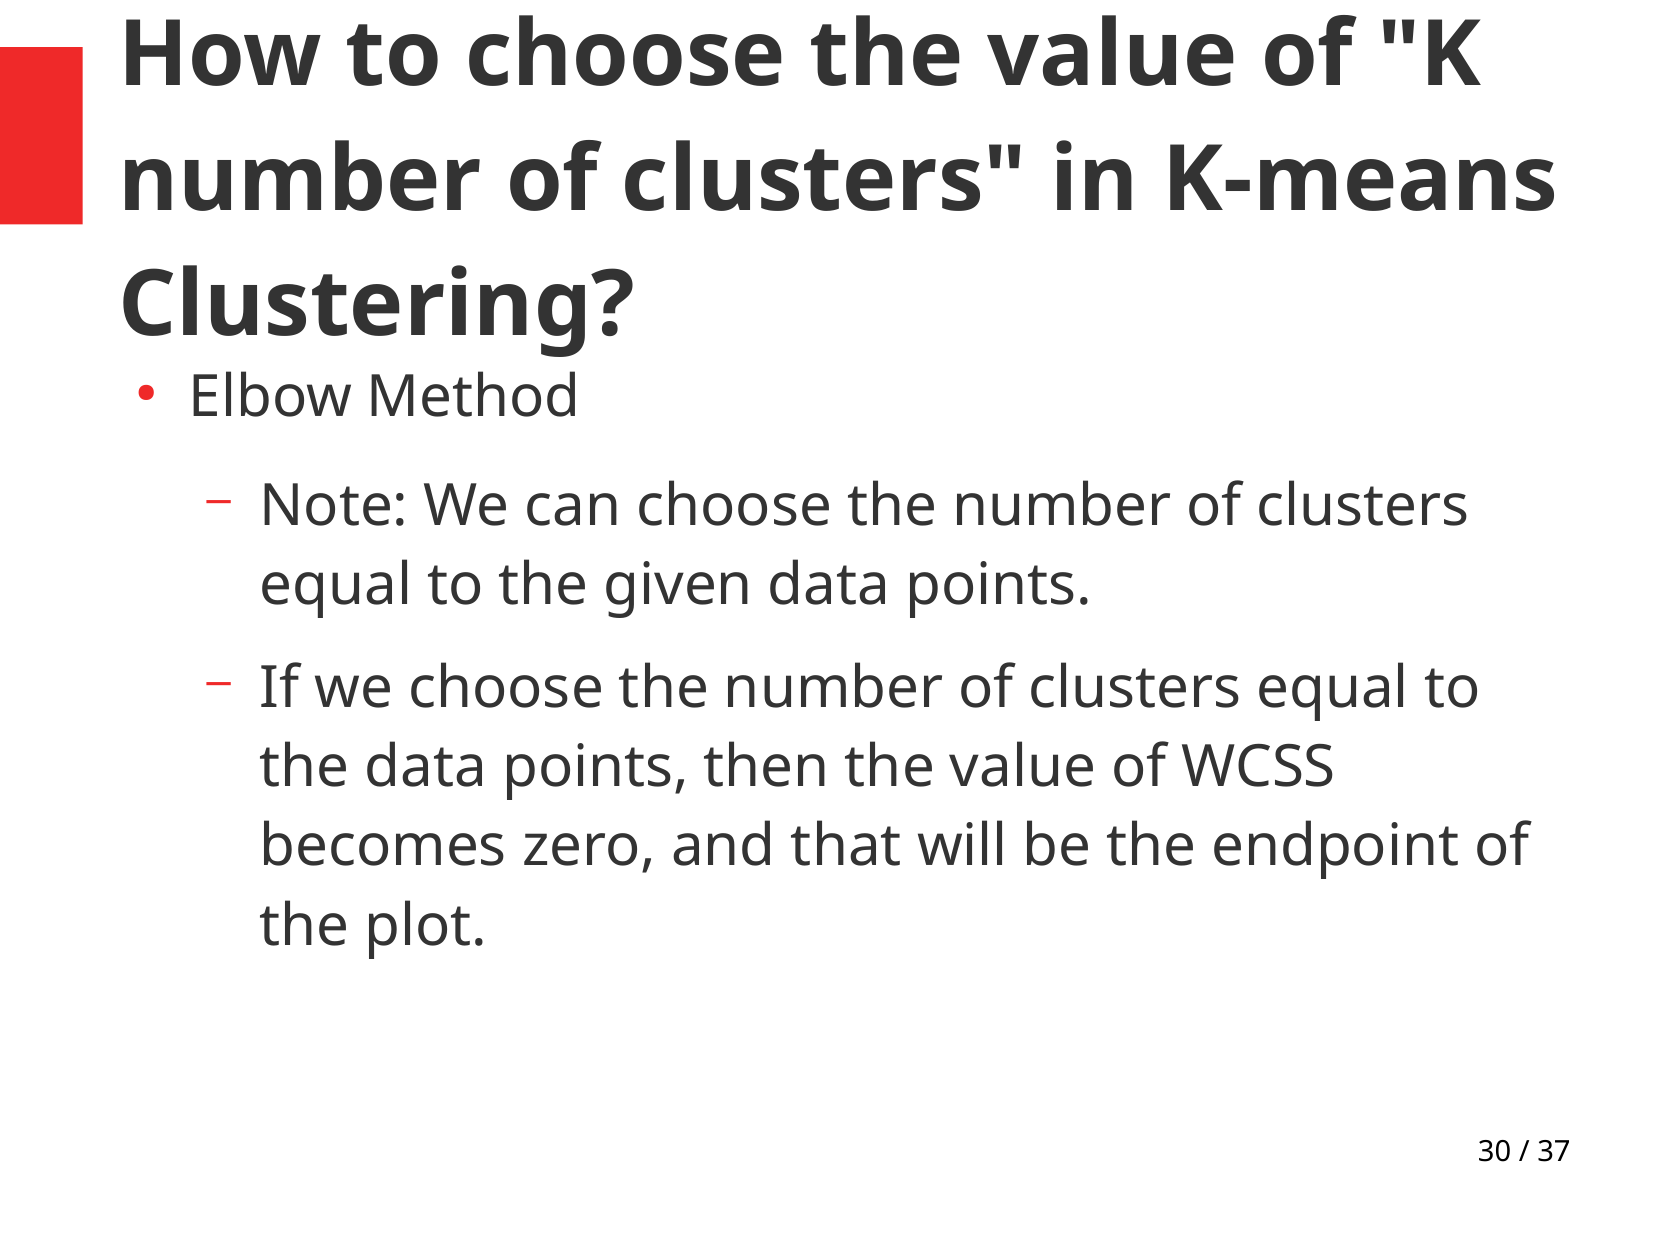

# How to choose the value of "K number of clusters" in K-means Clustering?
Elbow Method
Note: We can choose the number of clusters equal to the given data points.
If we choose the number of clusters equal to the data points, then the value of WCSS becomes zero, and that will be the endpoint of the plot.
30